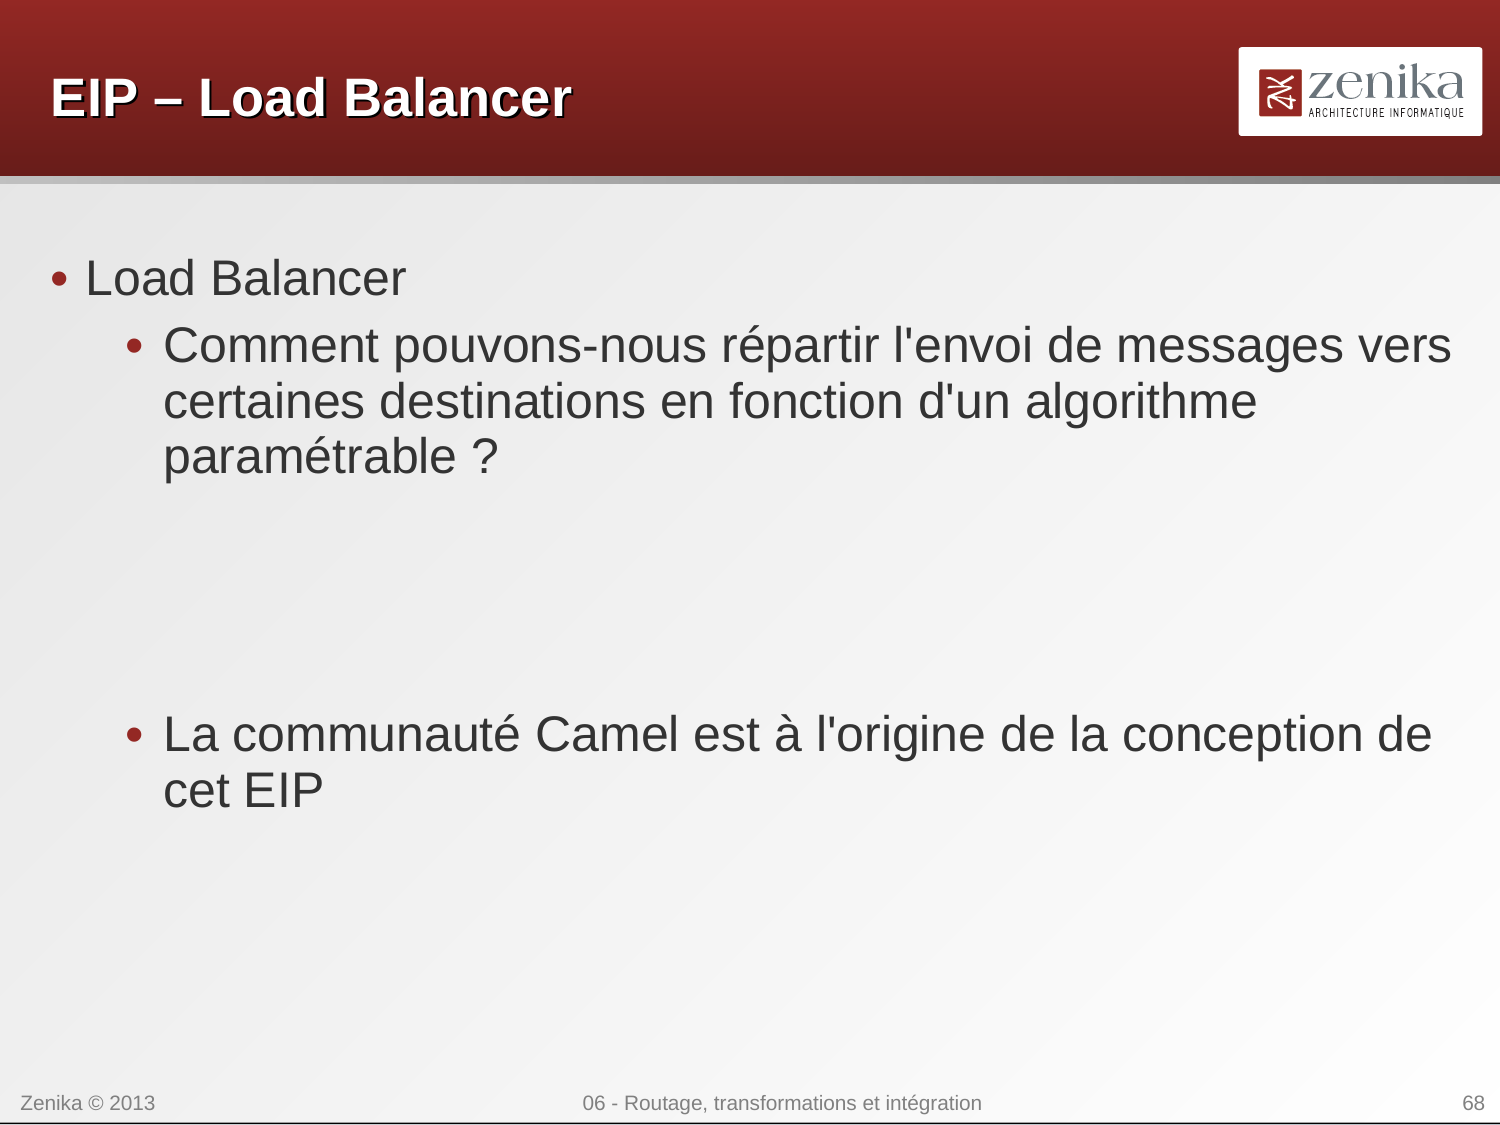

# EIP – Load Balancer
Load Balancer
Comment pouvons-nous répartir l'envoi de messages vers certaines destinations en fonction d'un algorithme paramétrable ?
La communauté Camel est à l'origine de la conception de cet EIP